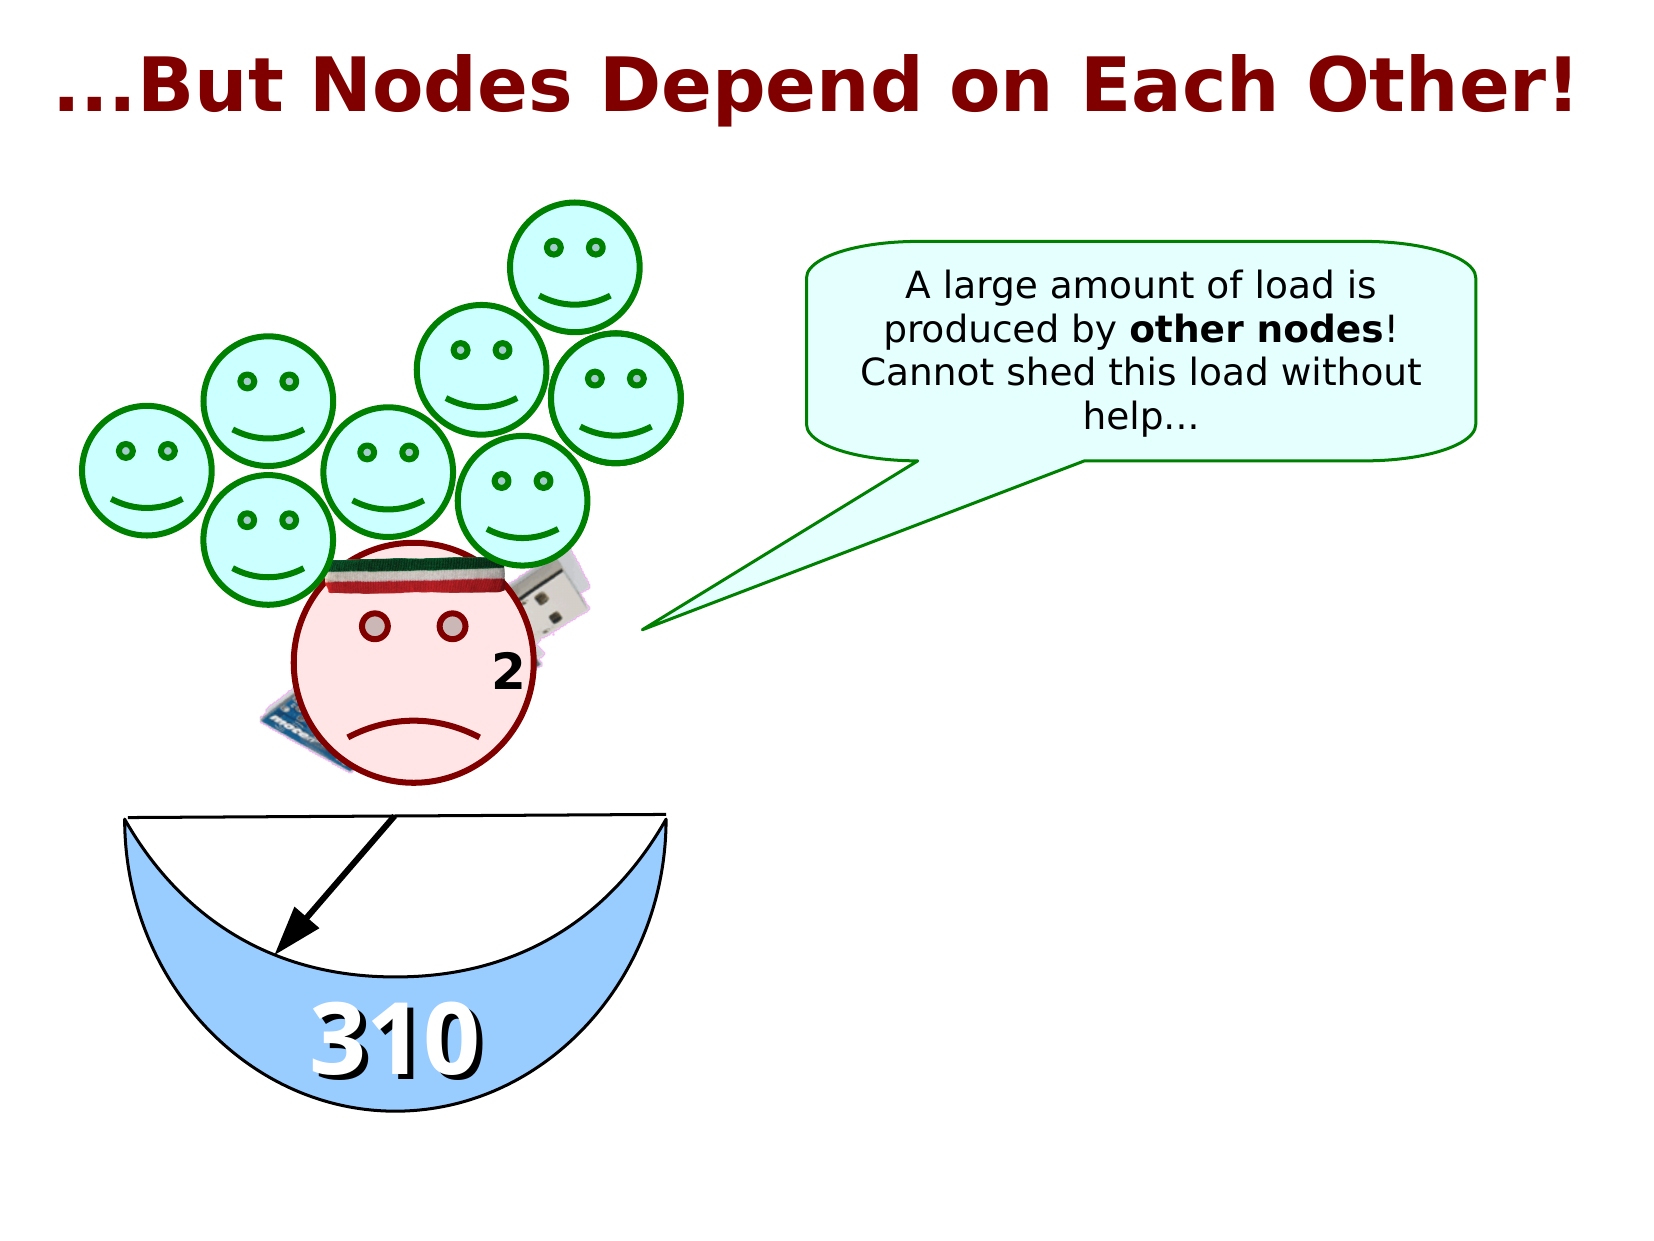

# ...But Nodes Depend on Each Other!
A large amount of load is produced by other nodes! Cannot shed this load without help...
2
310